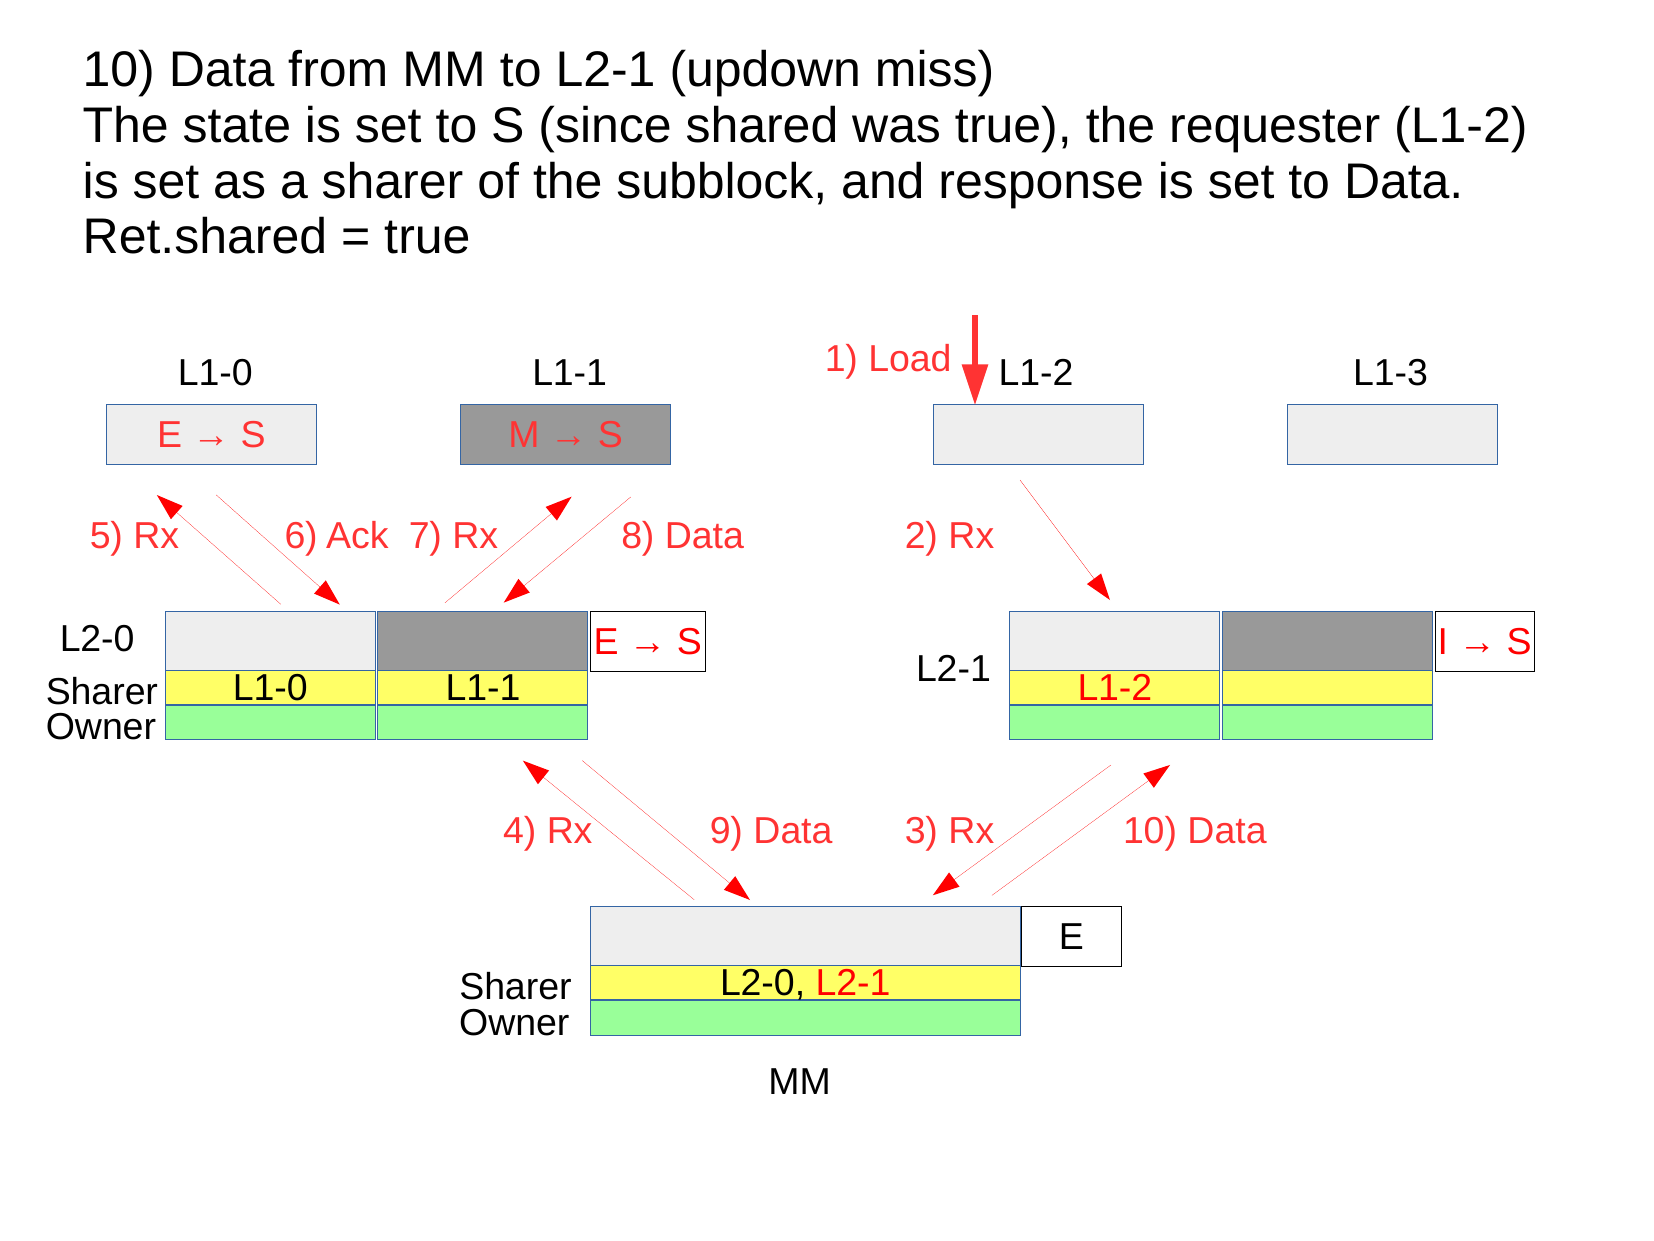

# 10) Data from MM to L2-1 (updown miss) The state is set to S (since shared was true), the requester (L1-2) is set as a sharer of the subblock, and response is set to Data. Ret.shared = true
1) Load
L1-0
L1-1
L1-2
L1-3
E → S
M → S
5) Rx
6) Ack
2) Rx
7) Rx
8) Data
L2-0
E → S
I → S
L2-1
Sharer
L1-0
L1-1
L1-2
Owner
4) Rx
9) Data
3) Rx
10) Data
E
Sharer
L2-0, L2-1
Owner
MM